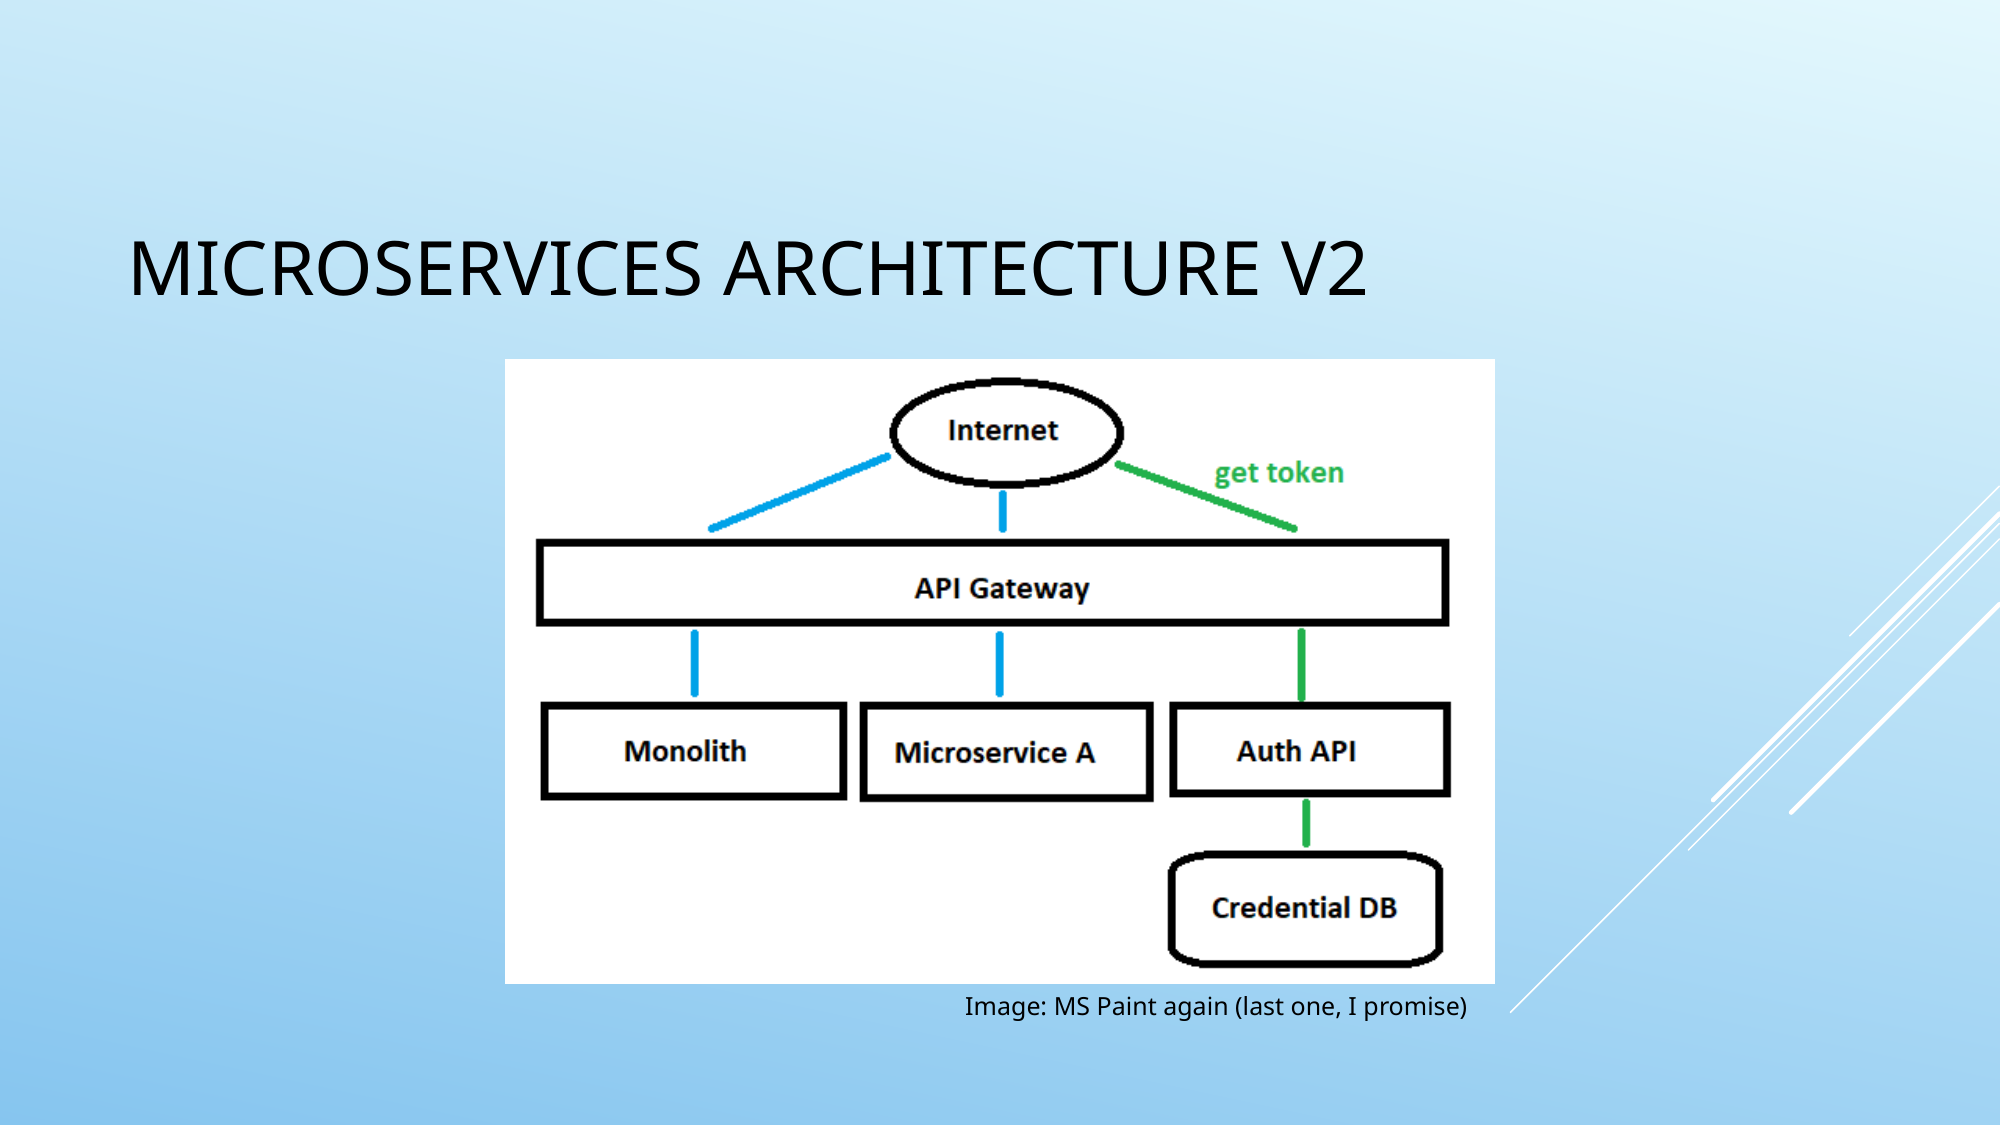

# Microservices architecture v2
Image: MS Paint again (last one, I promise)